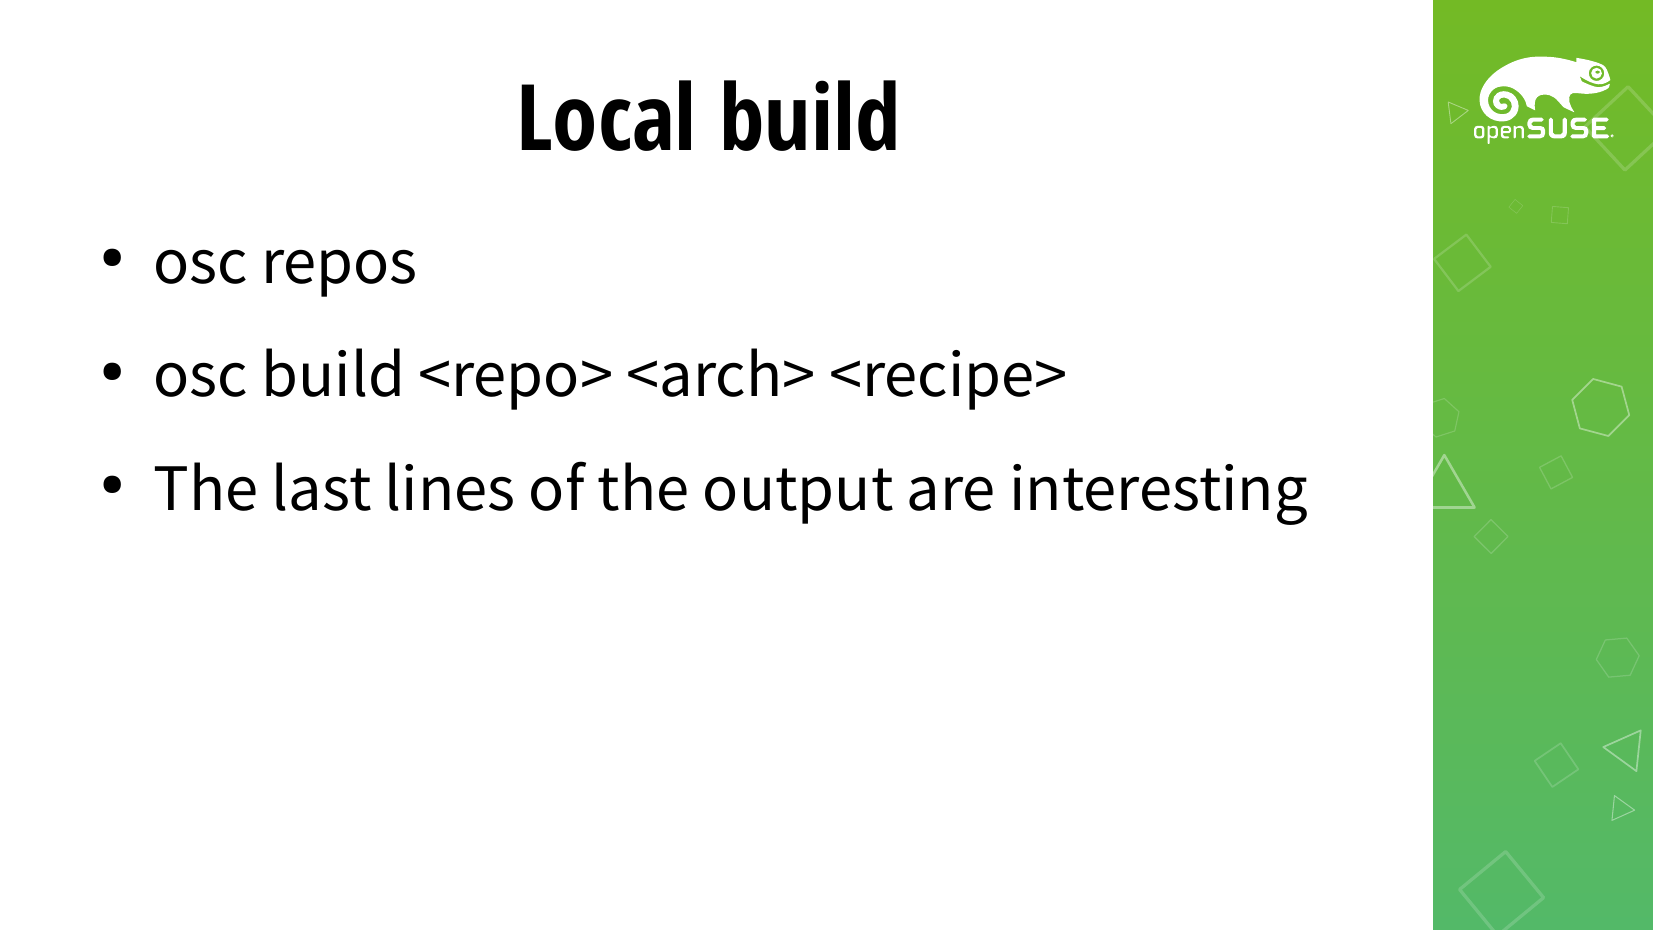

# Local build
osc repos
osc build <repo> <arch> <recipe>
The last lines of the output are interesting